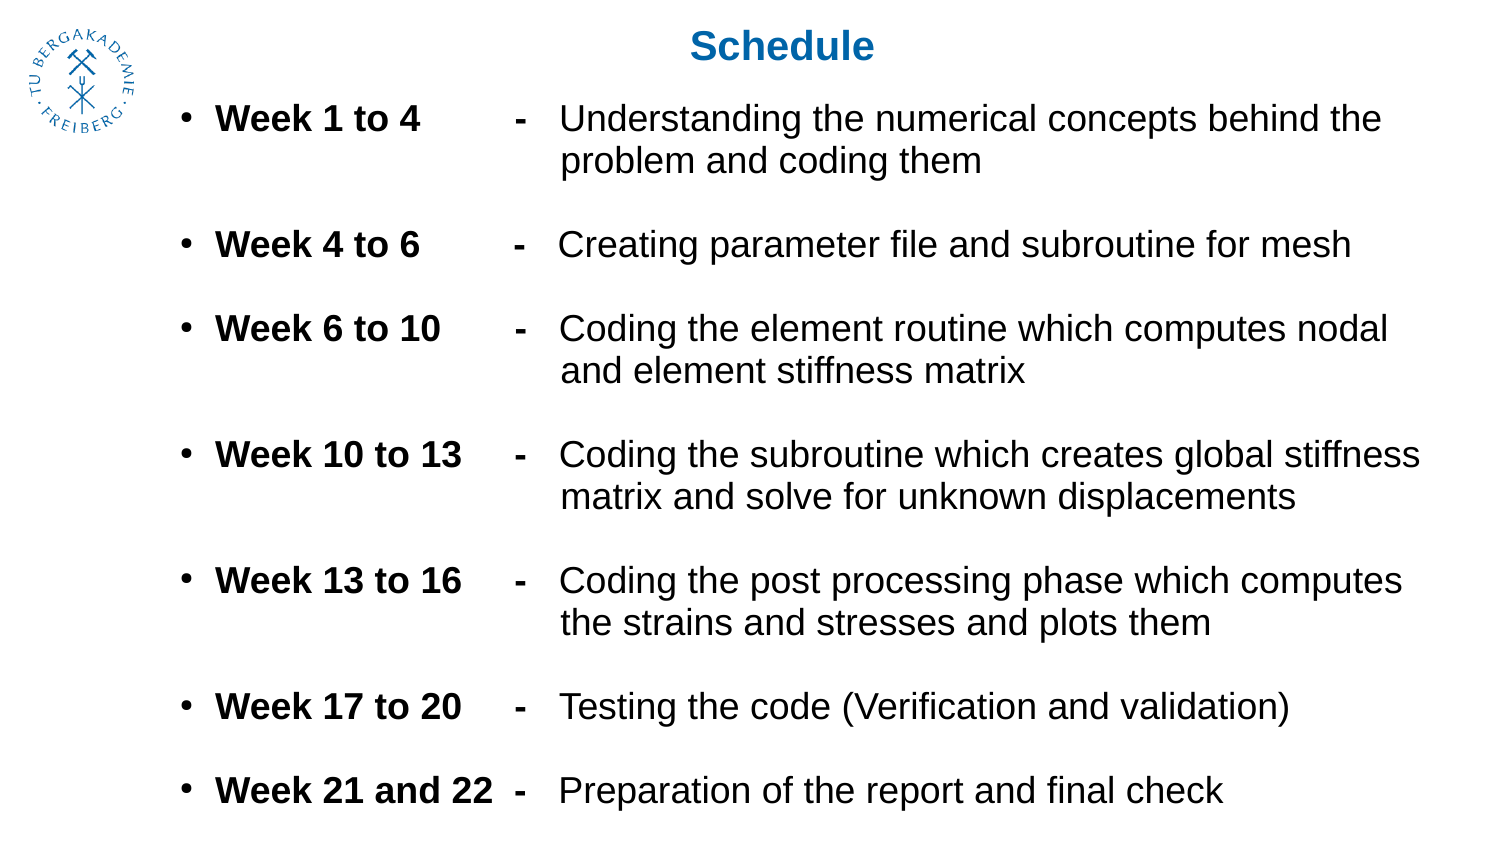

Schedule
Week 1 to 4 - Understanding the numerical concepts behind the problem and coding them
Week 4 to 6	 - Creating parameter file and subroutine for mesh
Week 6 to 10 - Coding the element routine which computes nodal and element stiffness matrix
Week 10 to 13 - Coding the subroutine which creates global stiffness matrix and solve for unknown displacements
Week 13 to 16 - Coding the post processing phase which computes the strains and stresses and plots them
Week 17 to 20 - Testing the code (Verification and validation)
Week 21 and 22 - Preparation of the report and final check